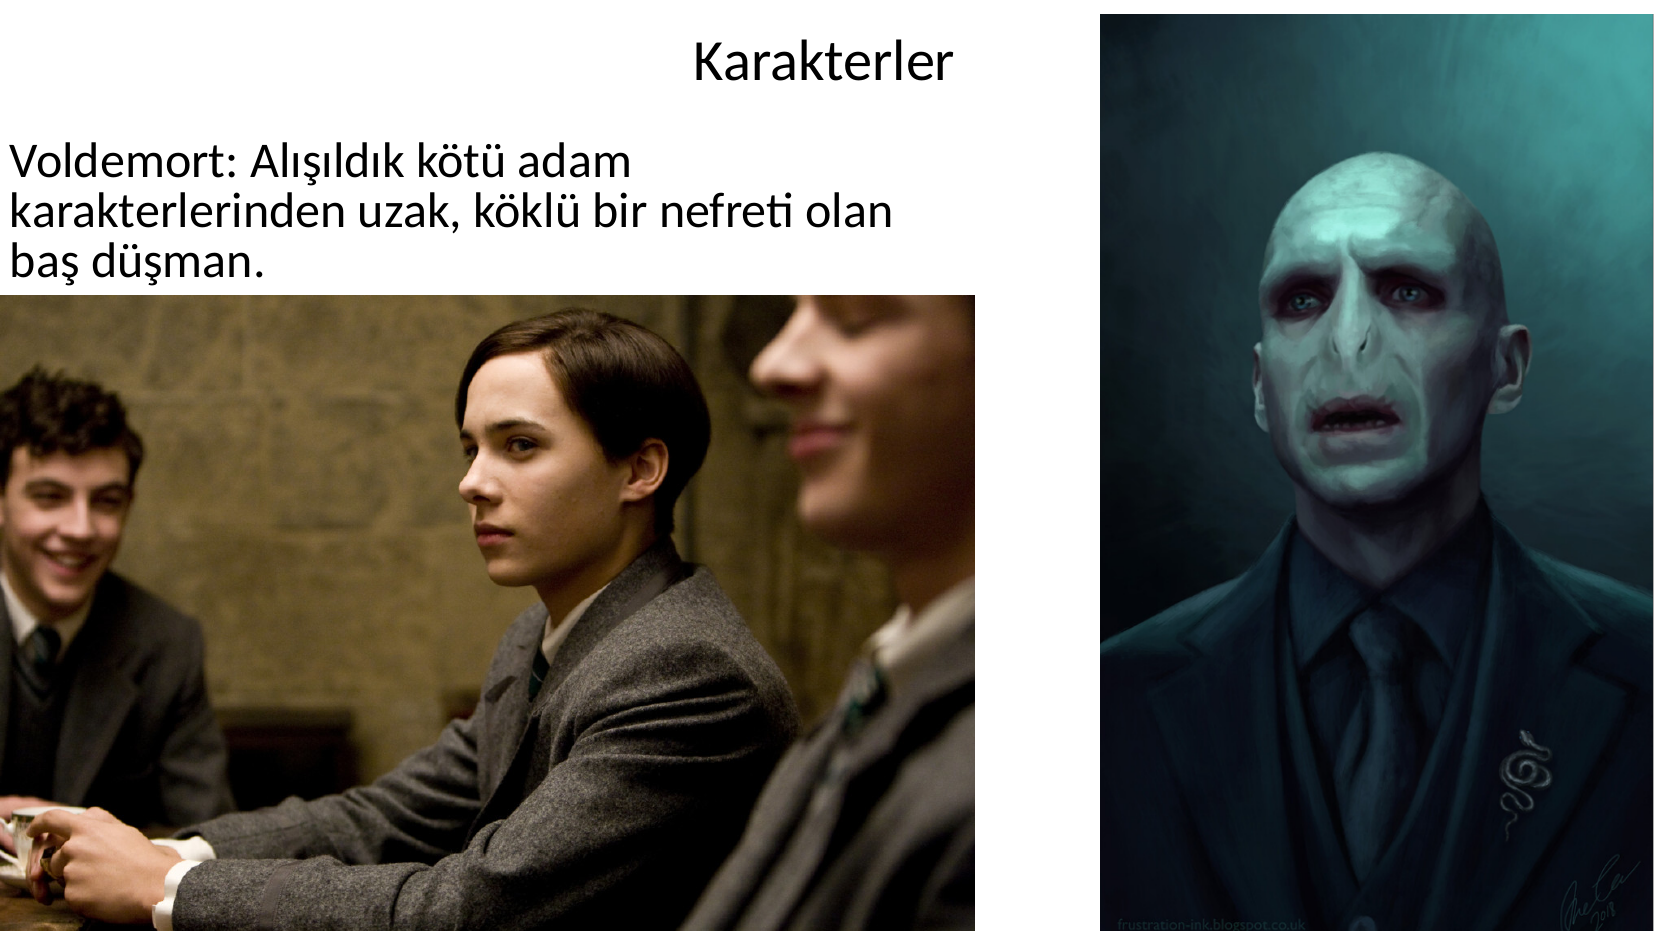

Karakterler
Voldemort: Alışıldık kötü adam karakterlerinden uzak, köklü bir nefreti olan baş düşman.